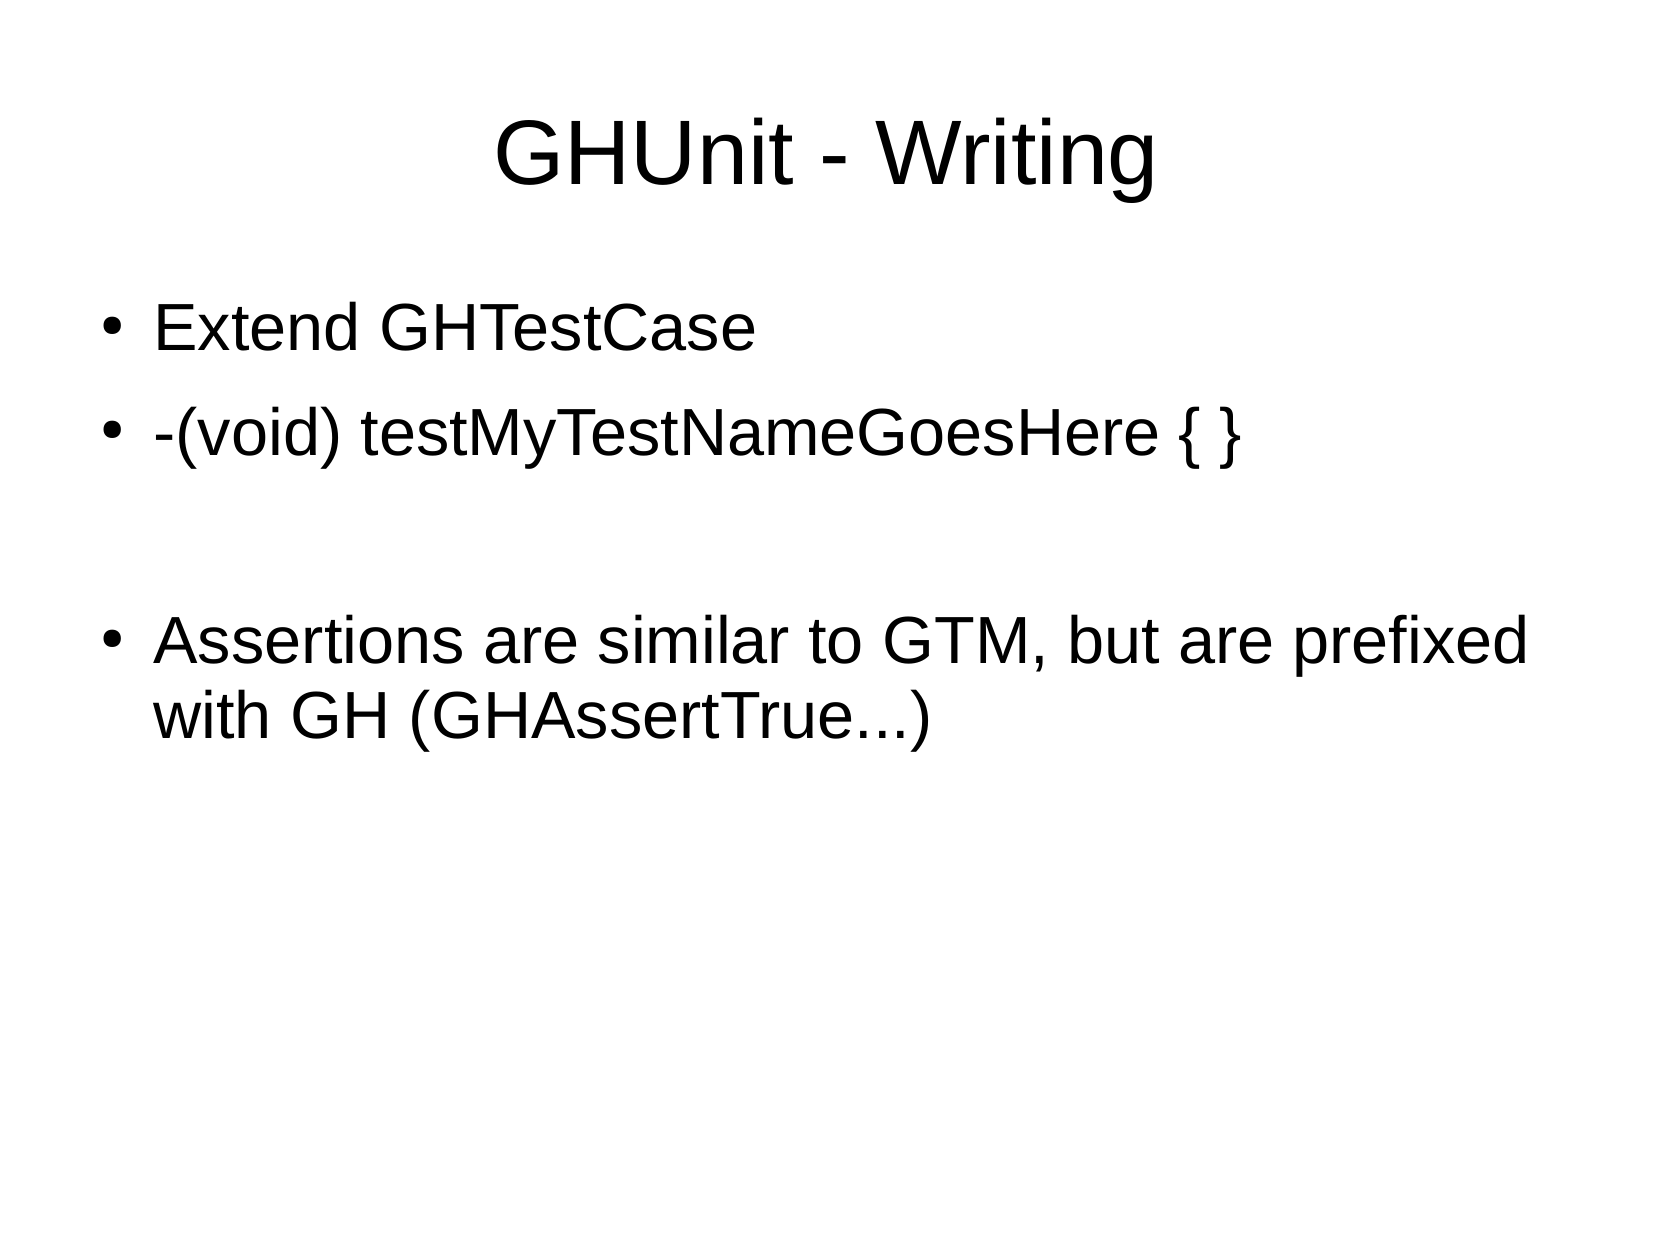

# GHUnit - Writing
Extend GHTestCase
-(void) testMyTestNameGoesHere { }
Assertions are similar to GTM, but are prefixed with GH (GHAssertTrue...)